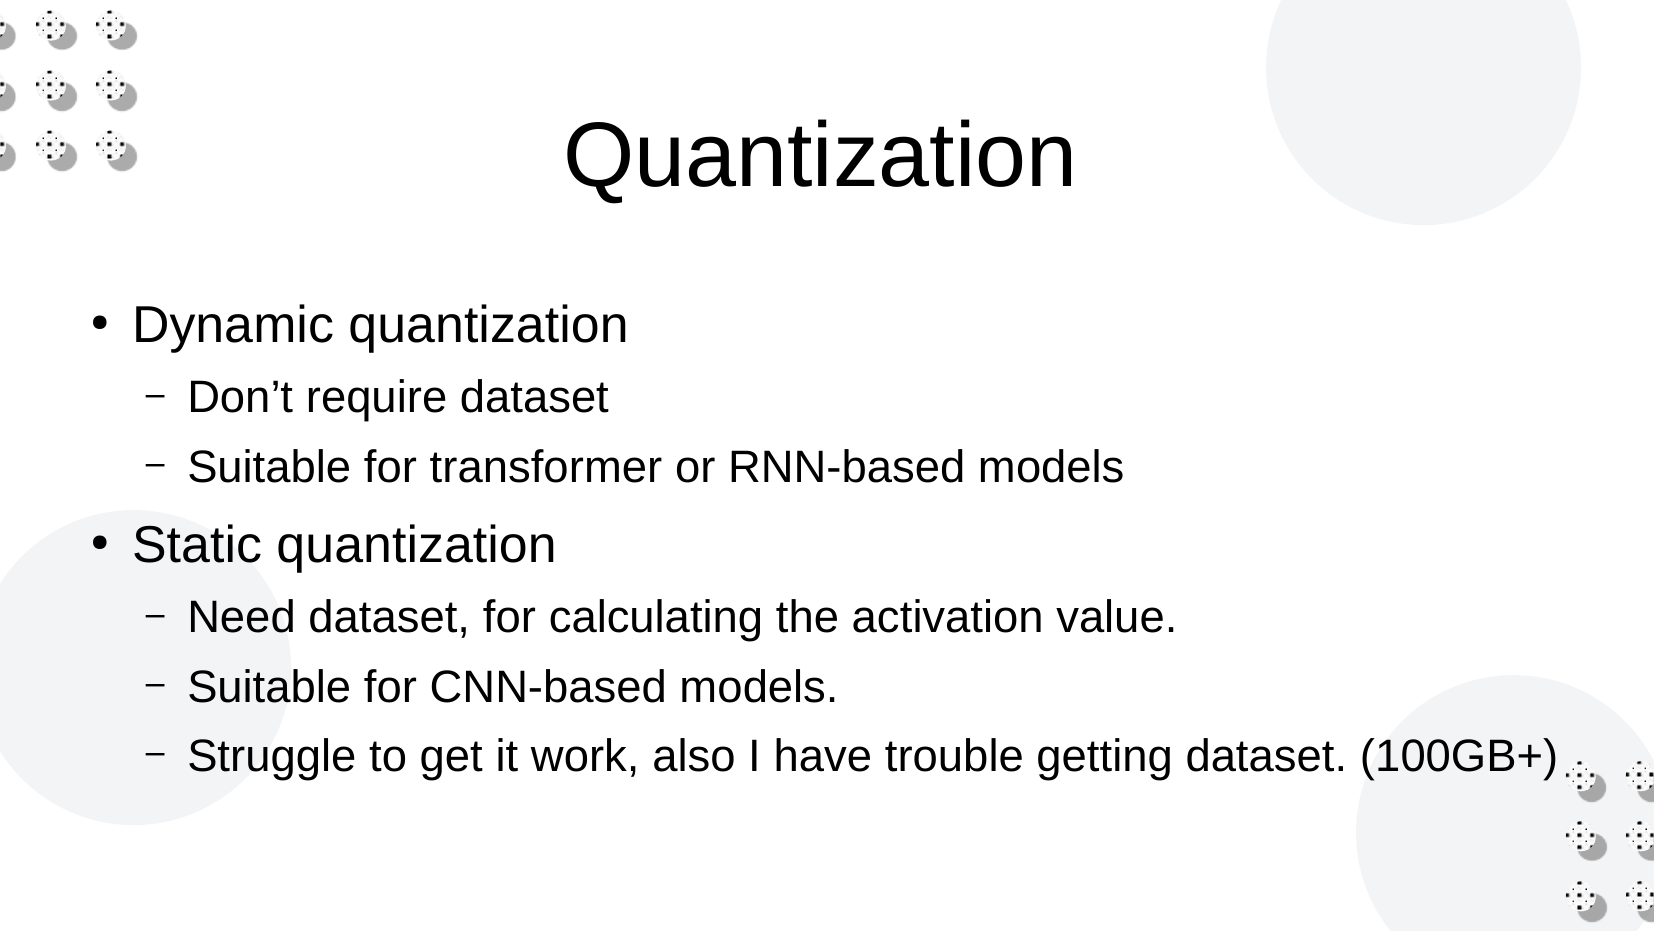

# Quantization
Dynamic quantization
Don’t require dataset
Suitable for transformer or RNN-based models
Static quantization
Need dataset, for calculating the activation value.
Suitable for CNN-based models.
Struggle to get it work, also I have trouble getting dataset. (100GB+)